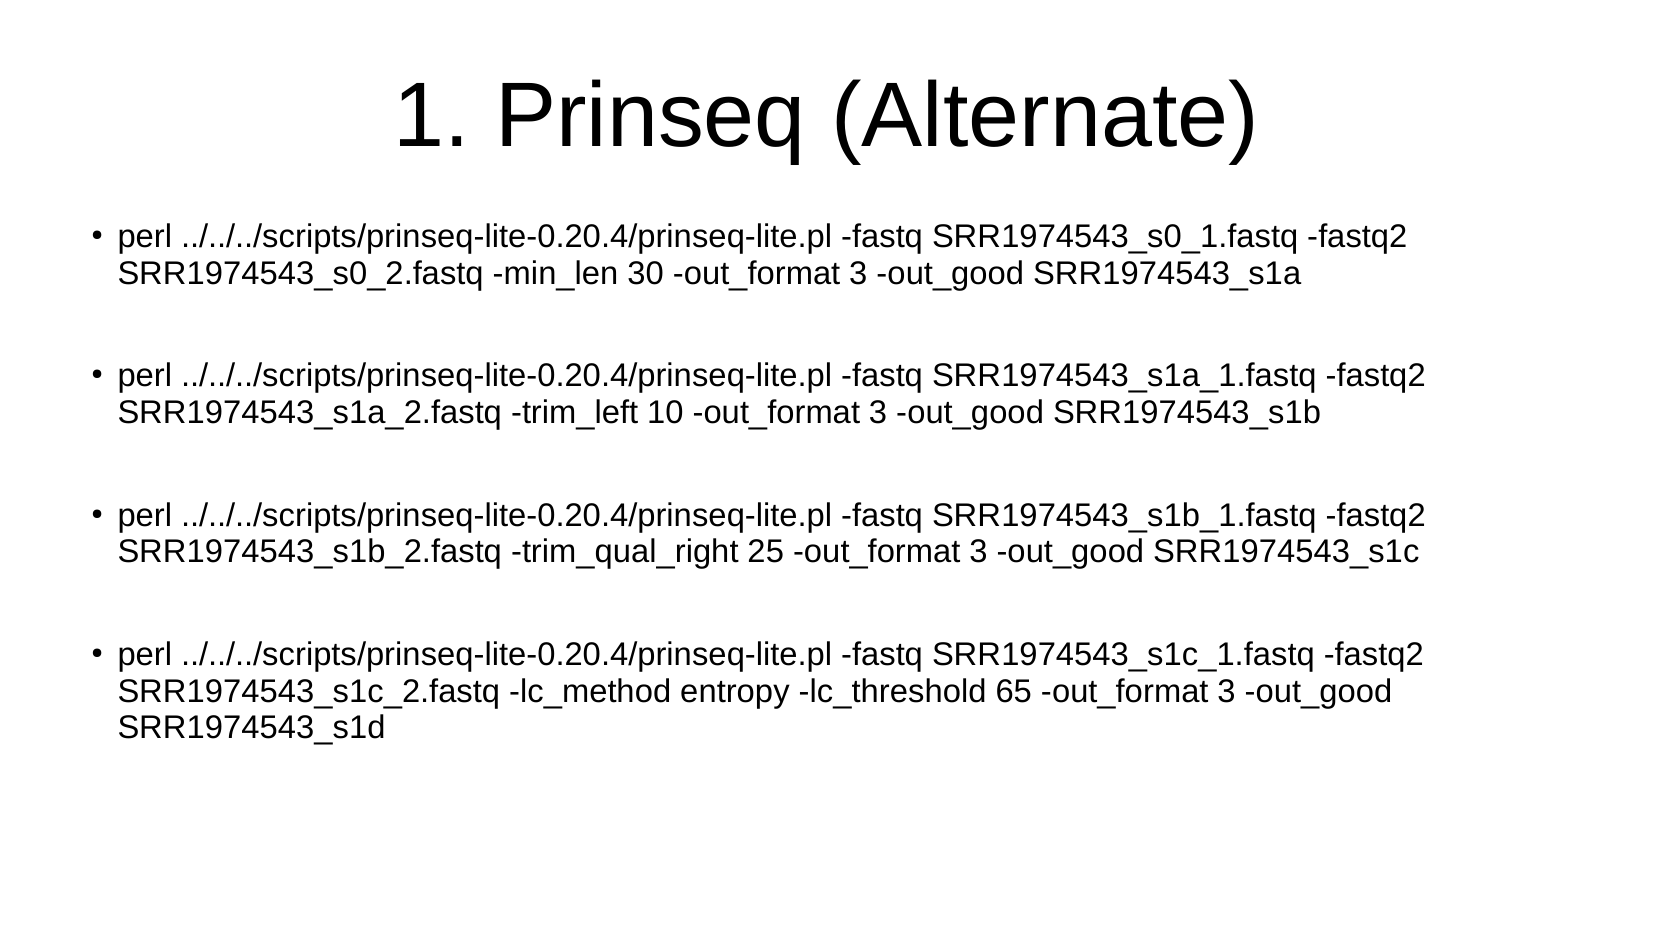

# 1. Prinseq (Alternate)
perl ../../../scripts/prinseq-lite-0.20.4/prinseq-lite.pl -fastq SRR1974543_s0_1.fastq -fastq2 SRR1974543_s0_2.fastq -min_len 30 -out_format 3 -out_good SRR1974543_s1a
perl ../../../scripts/prinseq-lite-0.20.4/prinseq-lite.pl -fastq SRR1974543_s1a_1.fastq -fastq2 SRR1974543_s1a_2.fastq -trim_left 10 -out_format 3 -out_good SRR1974543_s1b
perl ../../../scripts/prinseq-lite-0.20.4/prinseq-lite.pl -fastq SRR1974543_s1b_1.fastq -fastq2 SRR1974543_s1b_2.fastq -trim_qual_right 25 -out_format 3 -out_good SRR1974543_s1c
perl ../../../scripts/prinseq-lite-0.20.4/prinseq-lite.pl -fastq SRR1974543_s1c_1.fastq -fastq2 SRR1974543_s1c_2.fastq -lc_method entropy -lc_threshold 65 -out_format 3 -out_good SRR1974543_s1d